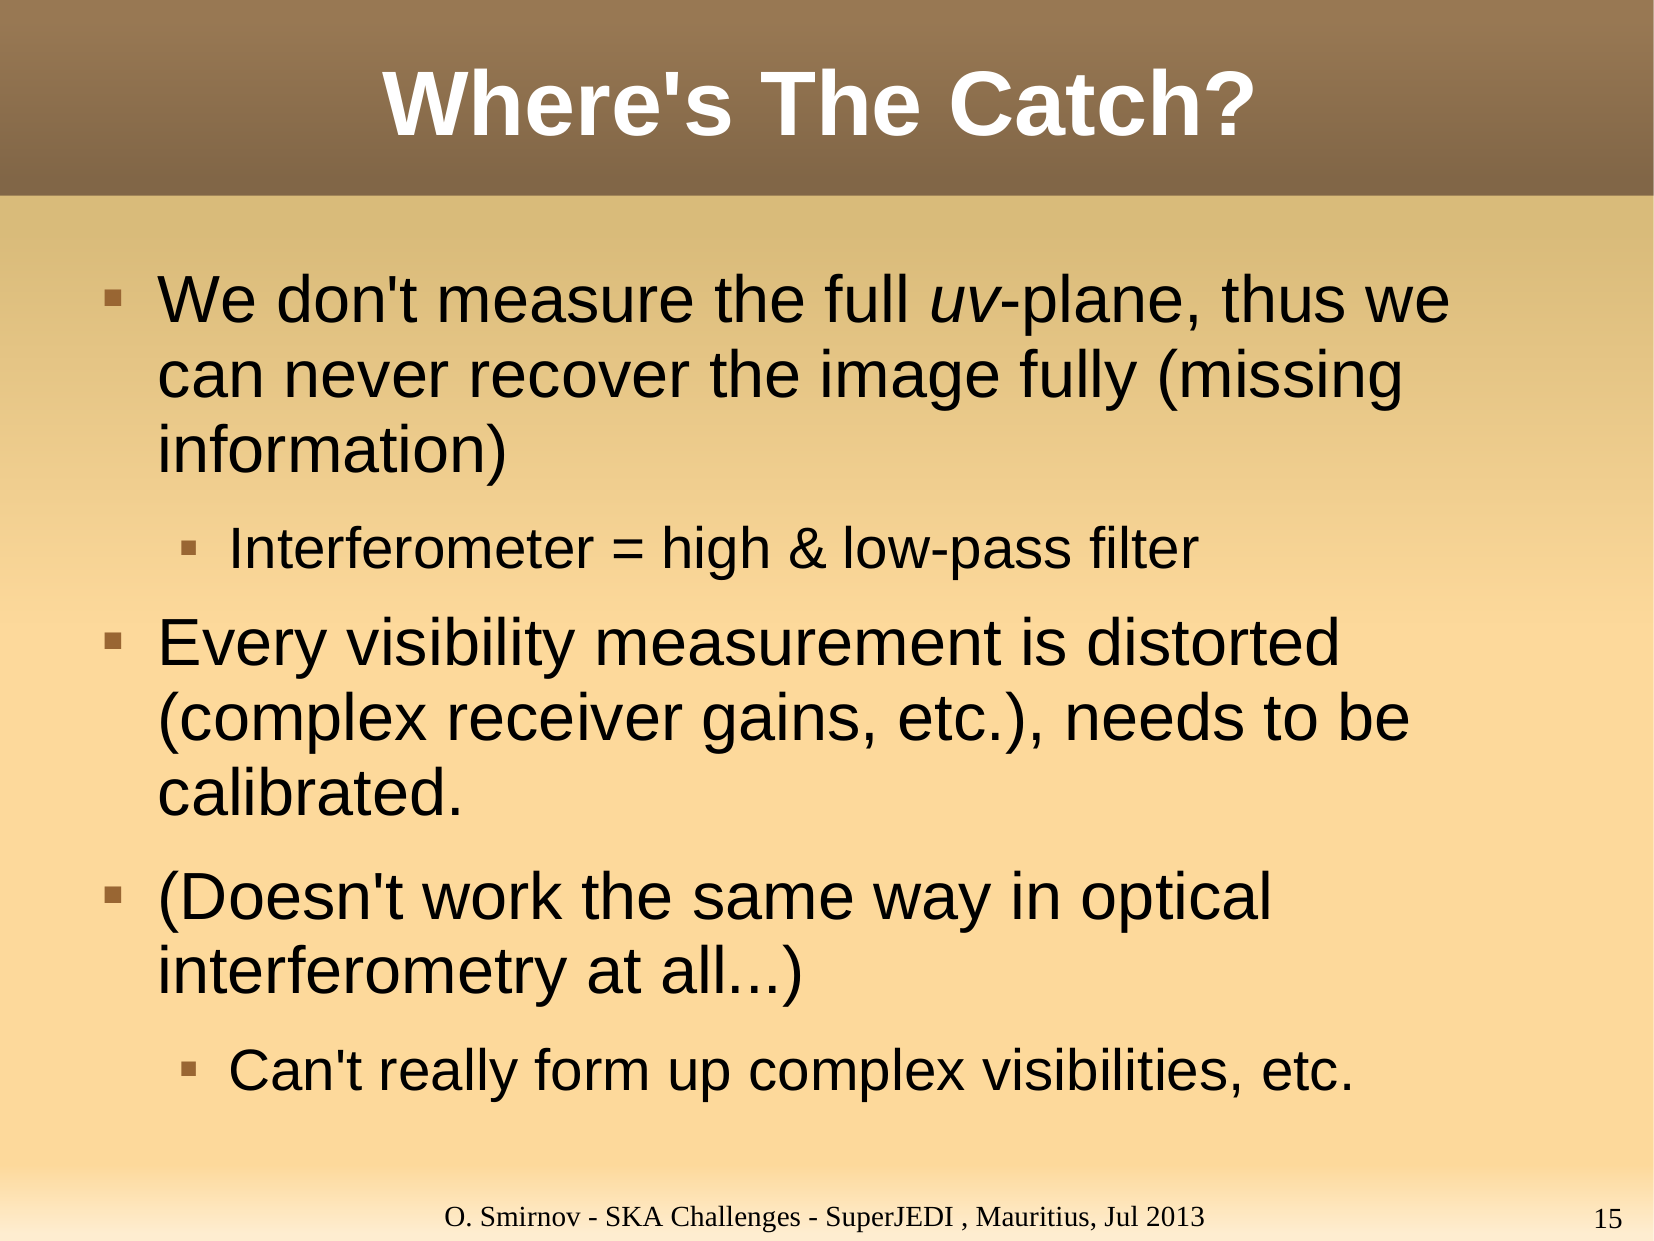

# Where's The Catch?
We don't measure the full uv-plane, thus we can never recover the image fully (missing information)
Interferometer = high & low-pass filter
Every visibility measurement is distorted (complex receiver gains, etc.), needs to be calibrated.
(Doesn't work the same way in optical interferometry at all...)
Can't really form up complex visibilities, etc.
O. Smirnov - SKA Challenges - SuperJEDI , Mauritius, Jul 2013
15